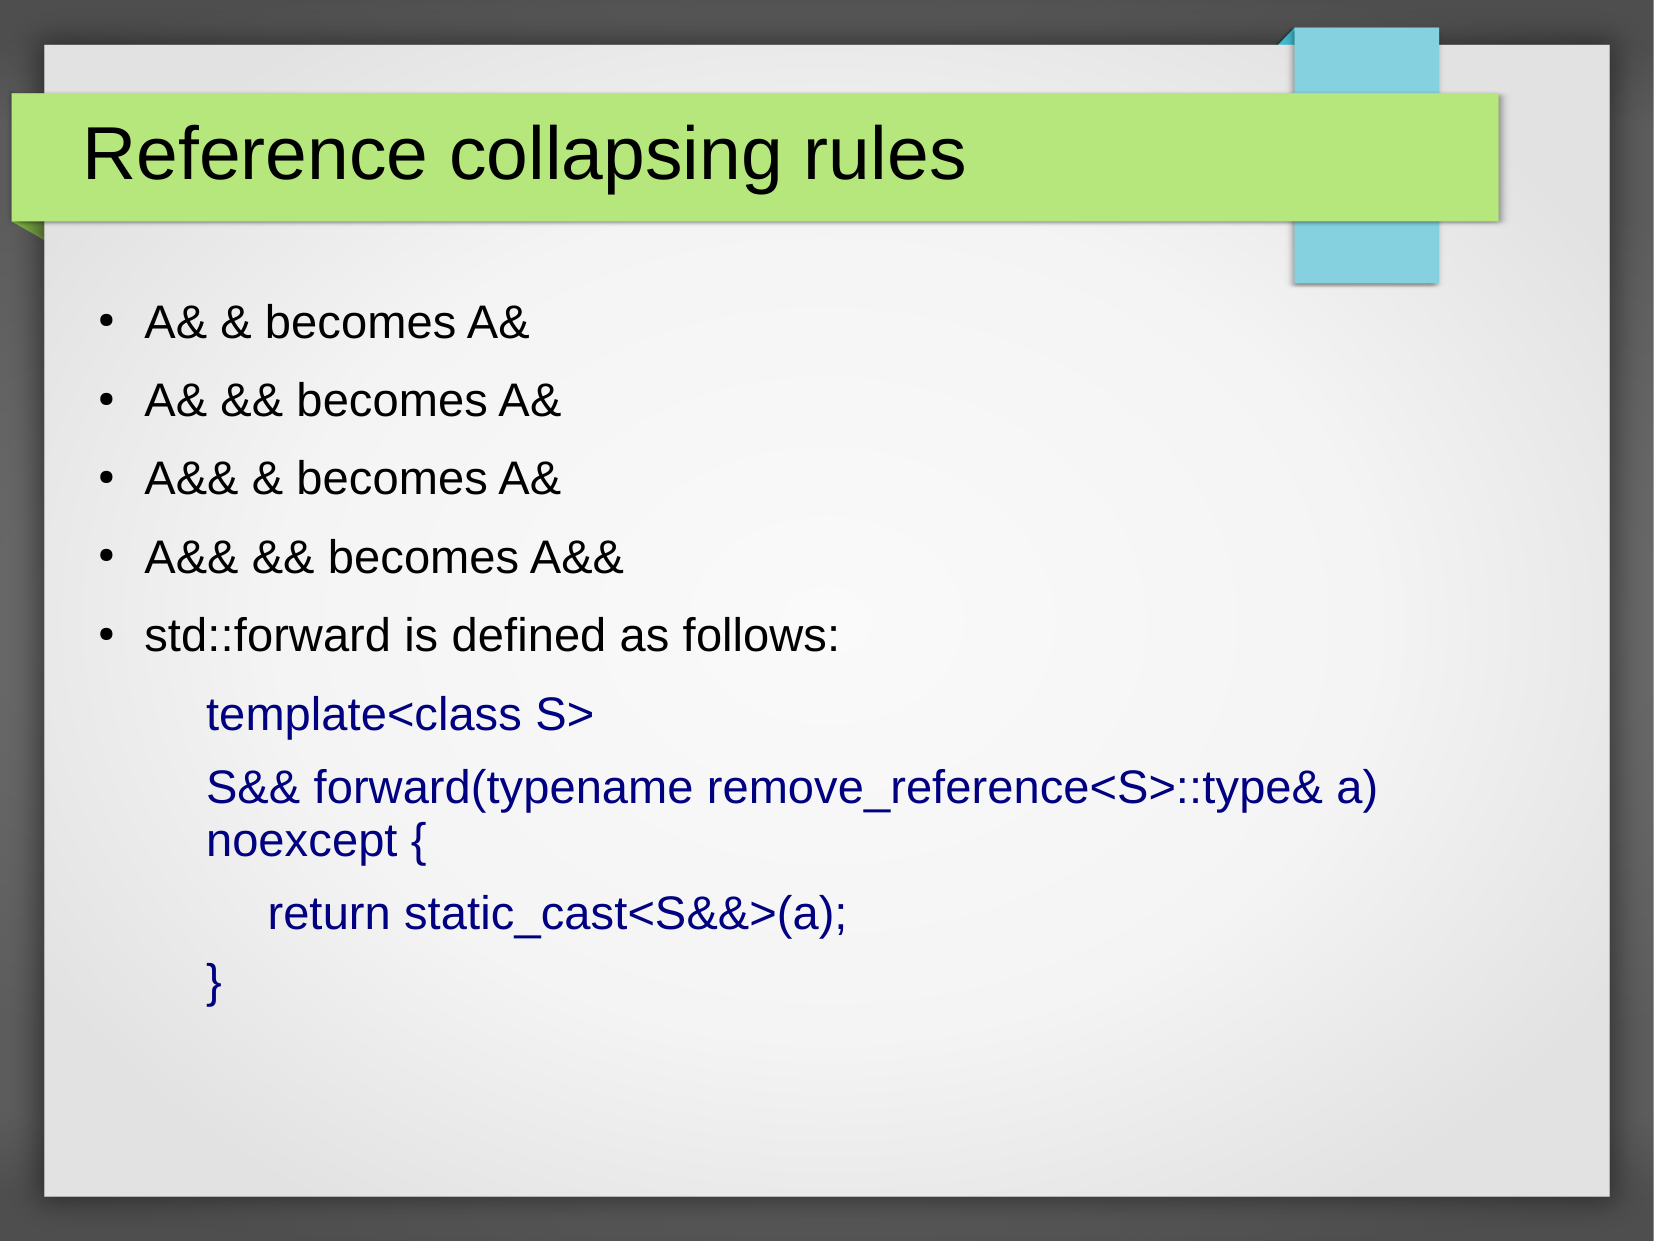

# Reference collapsing rules
A& & becomes A&
A& && becomes A&
A&& & becomes A&
A&& && becomes A&&
std::forward is defined as follows:
template<class S>
S&& forward(typename remove_reference<S>::type& a) noexcept {
return static_cast<S&&>(a);
}